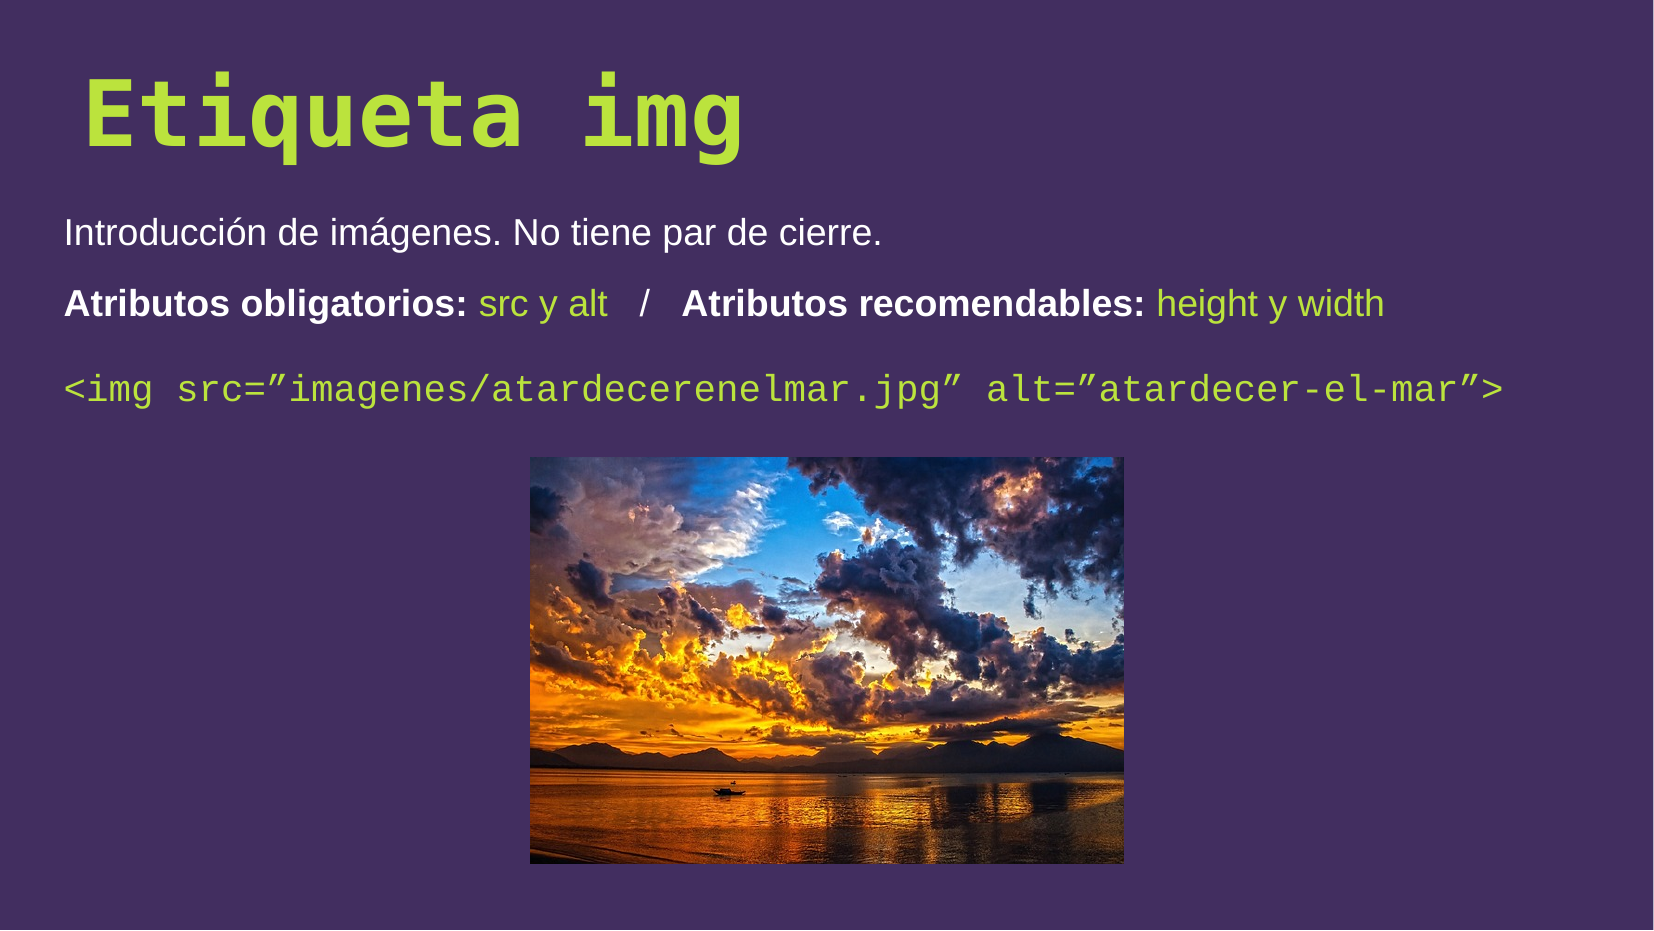

# Etiqueta img
Introducción de imágenes. No tiene par de cierre.
Atributos obligatorios: src y alt / Atributos recomendables: height y width
<img src=”imagenes/atardecerenelmar.jpg” alt=”atardecer-el-mar”>